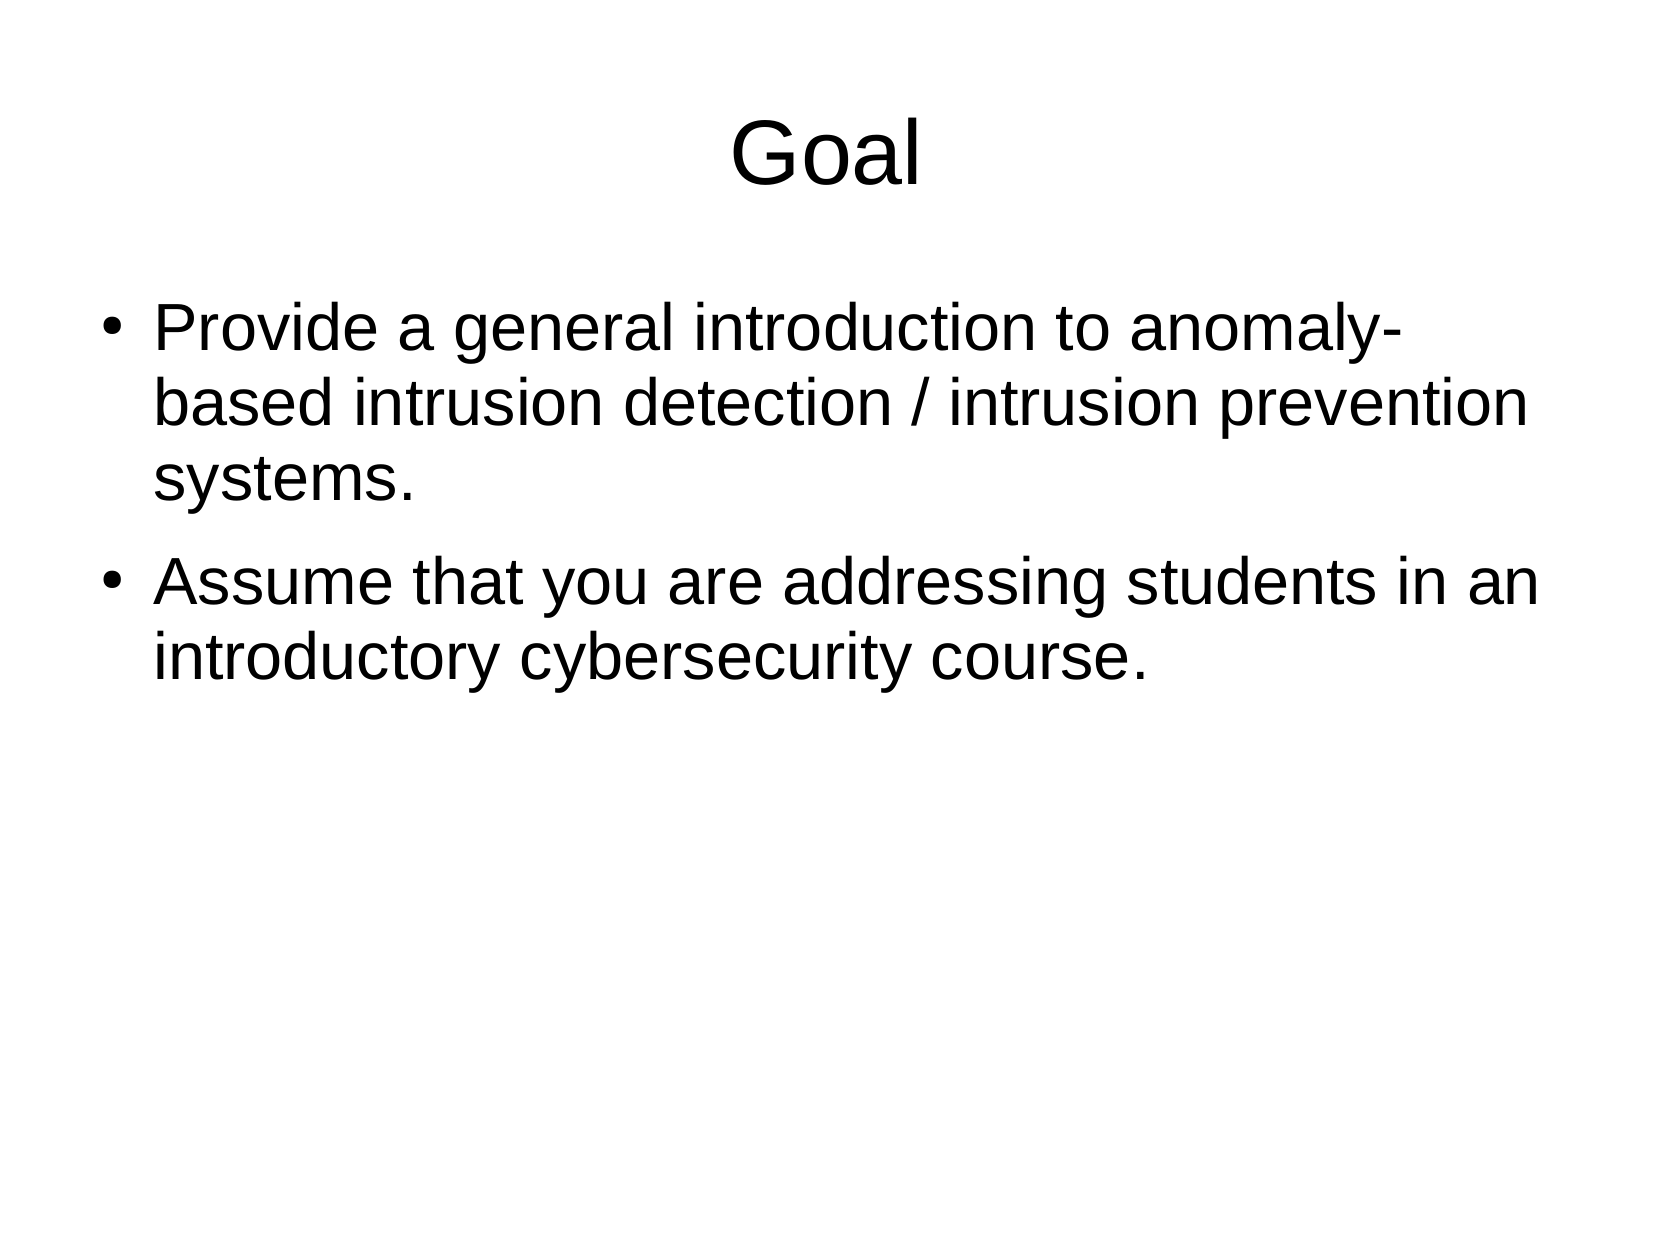

# Goal
Provide a general introduction to anomaly-based intrusion detection / intrusion prevention systems.
Assume that you are addressing students in an introductory cybersecurity course.